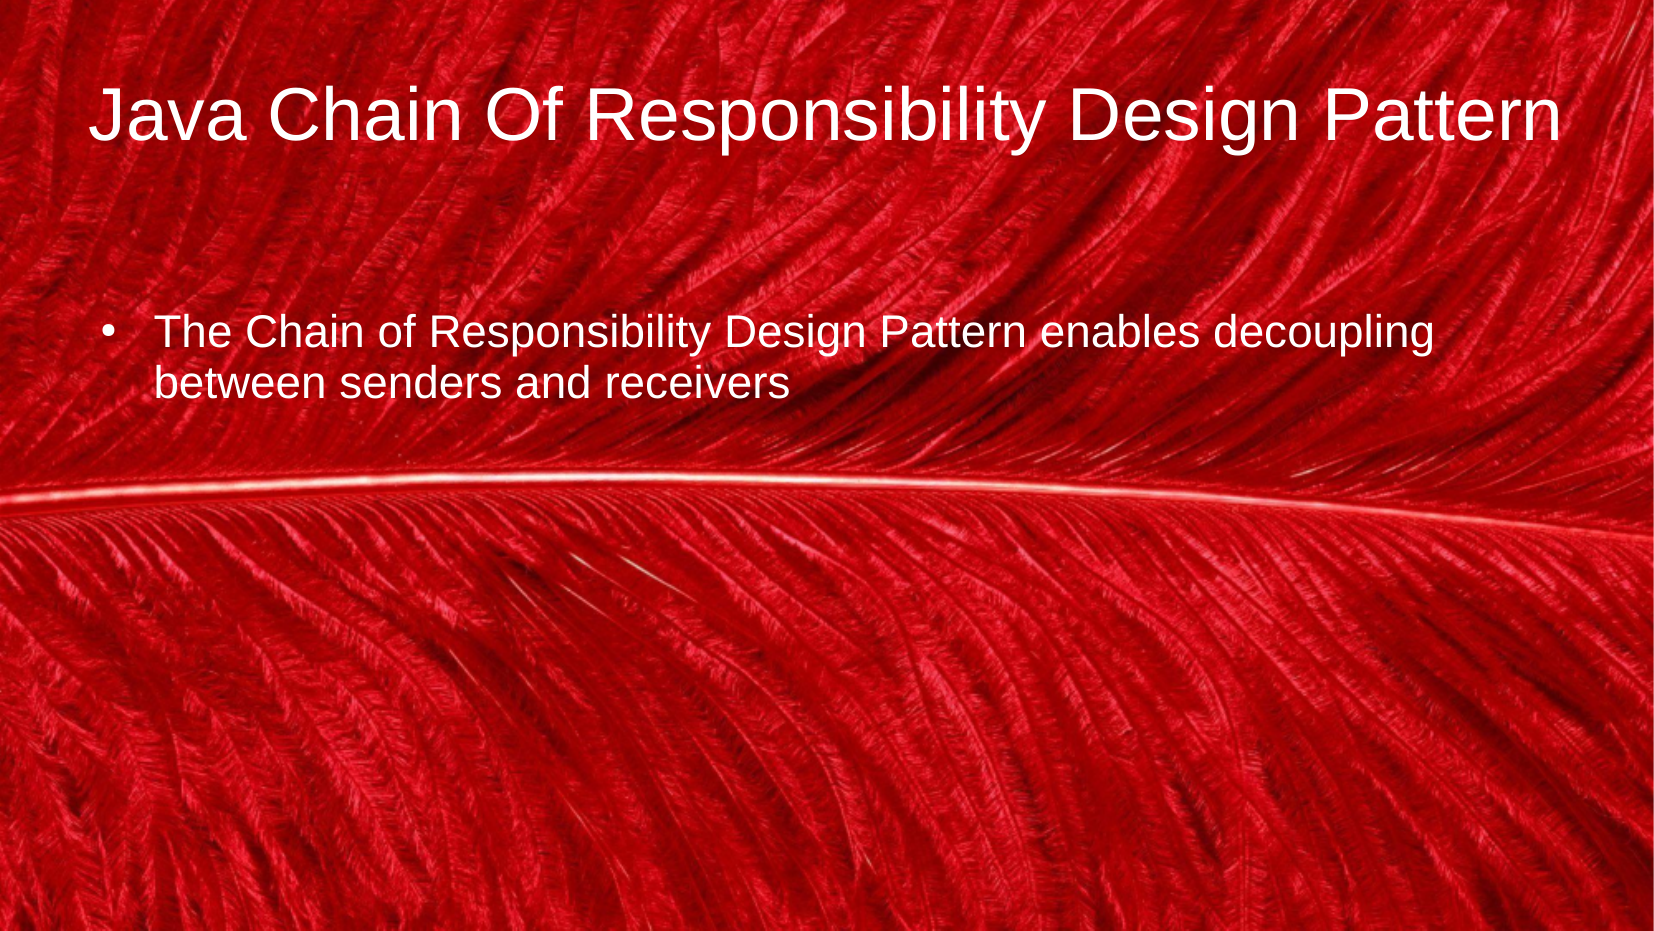

# Java Chain Of Responsibility Design Pattern
The Chain of Responsibility Design Pattern enables decoupling between senders and receivers